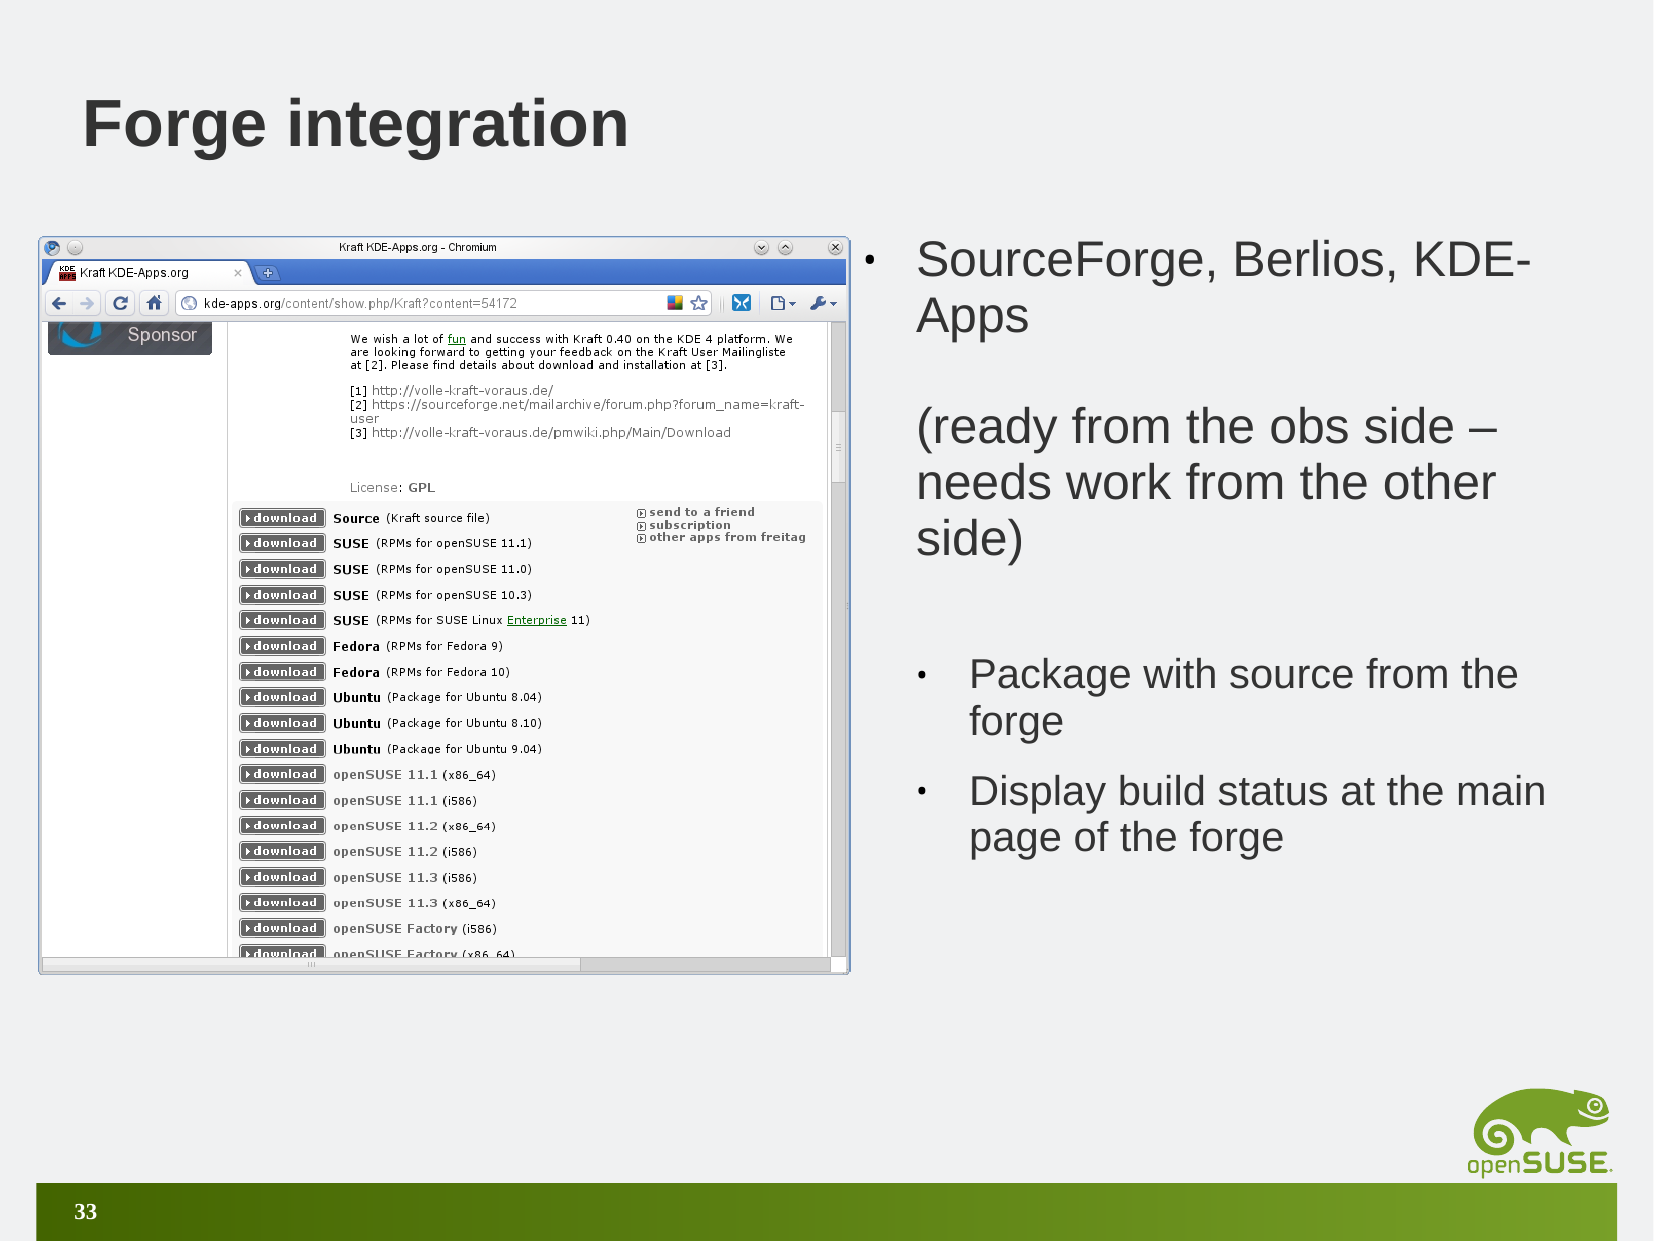

# Forge integration
SourceForge, Berlios, KDE-Apps
(ready from the obs side – needs work from the other side)
Package with source from the forge
Display build status at the main page of the forge
33